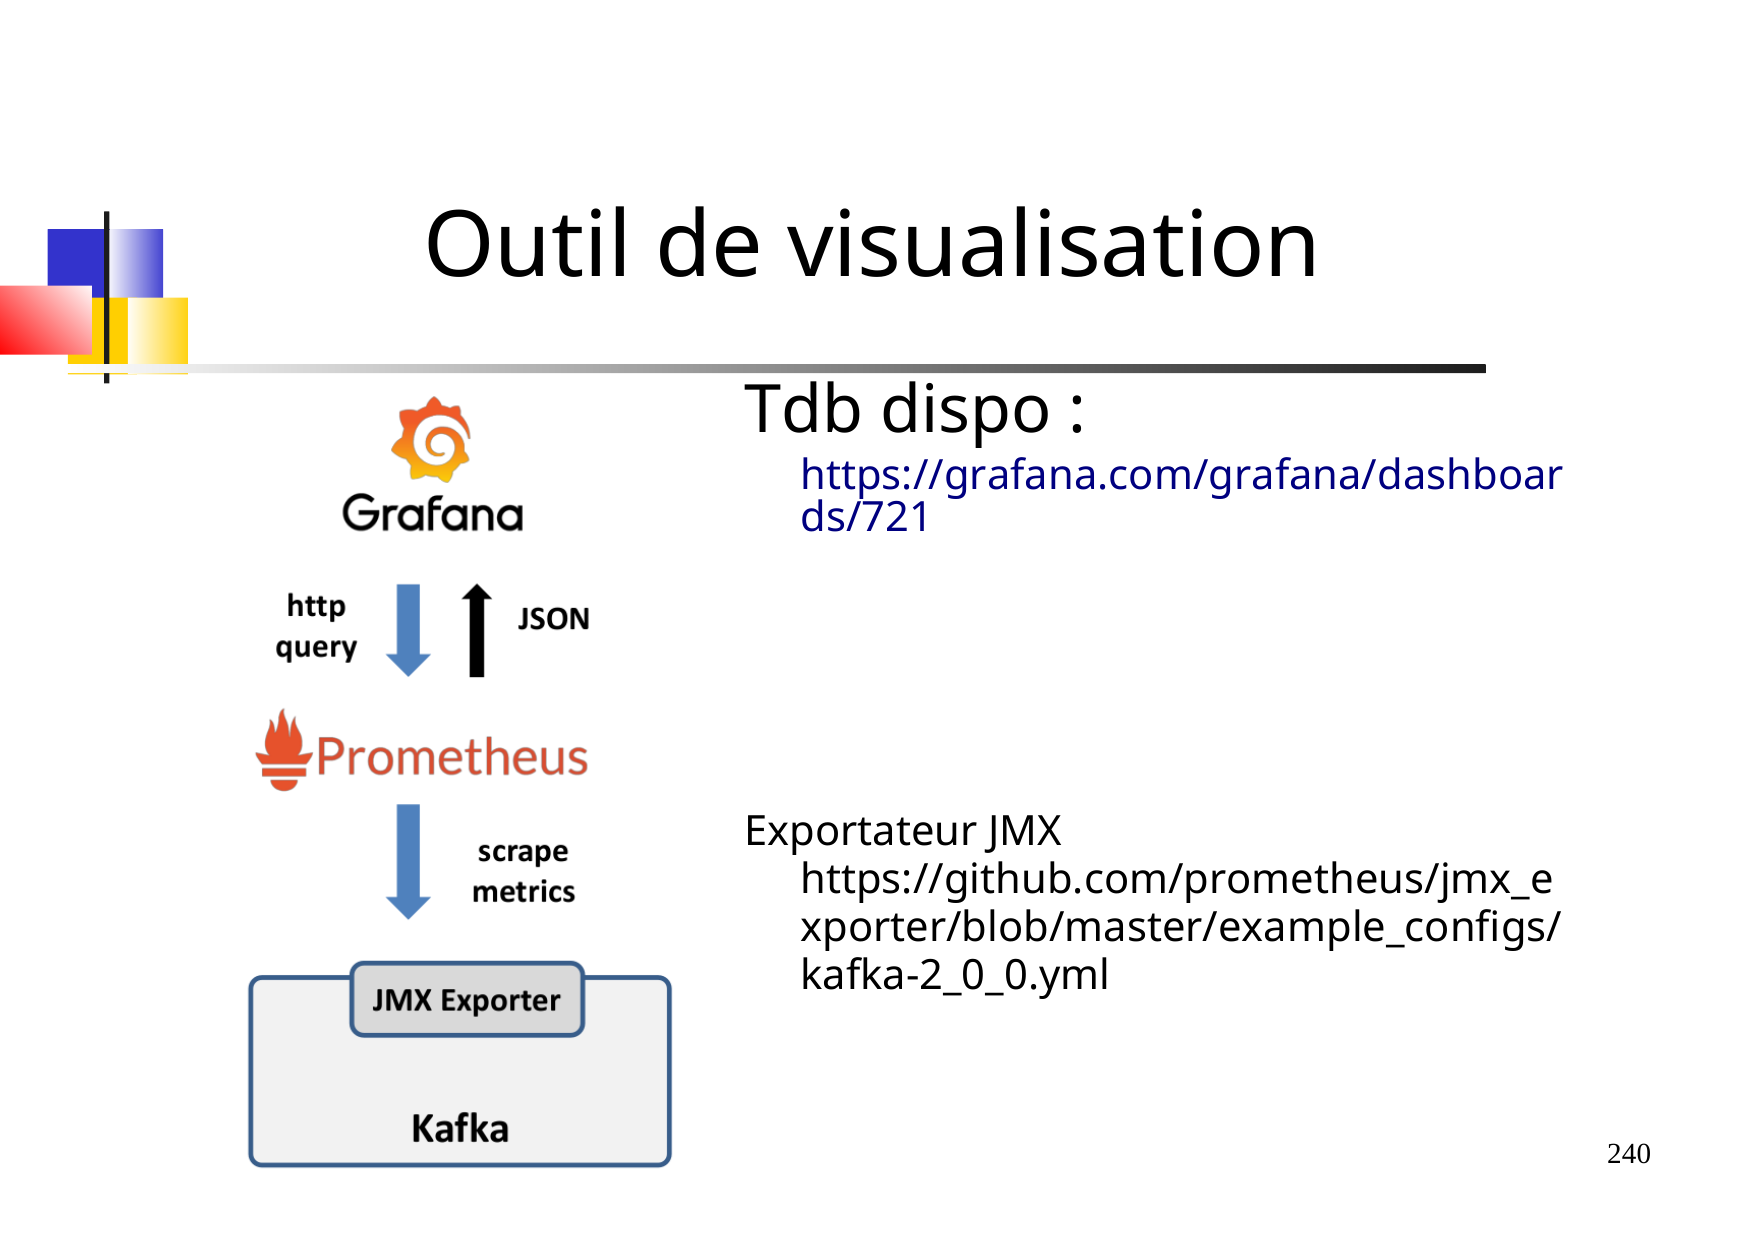

# Outil de visualisation
Tdb dispo :
https://grafana.com/grafana/dashboards/721
Exportateur JMX https://github.com/prometheus/jmx_exporter/blob/master/example_configs/kafka-2_0_0.yml